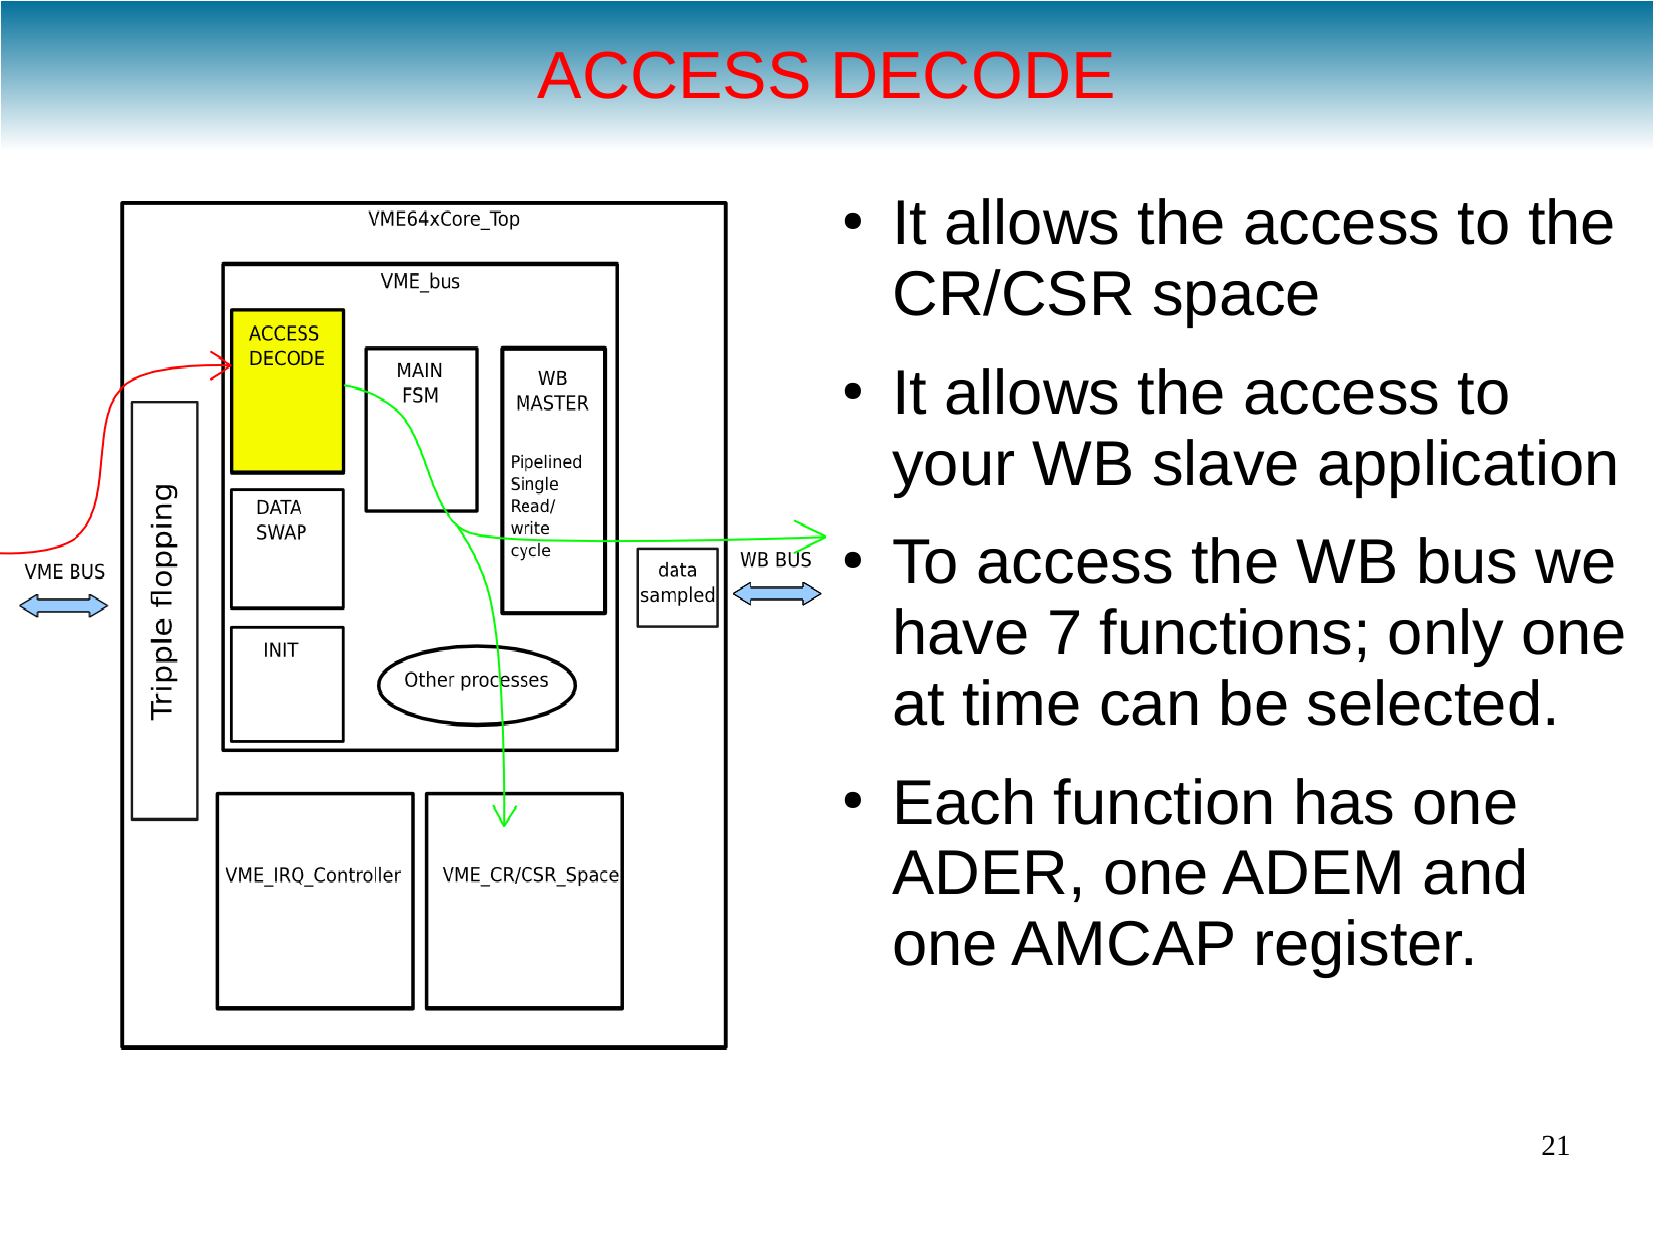

ACCESS DECODE
# It allows the access to the CR/CSR space
It allows the access to your WB slave application
To access the WB bus we have 7 functions; only one at time can be selected.
Each function has one ADER, one ADEM and one AMCAP register.
21